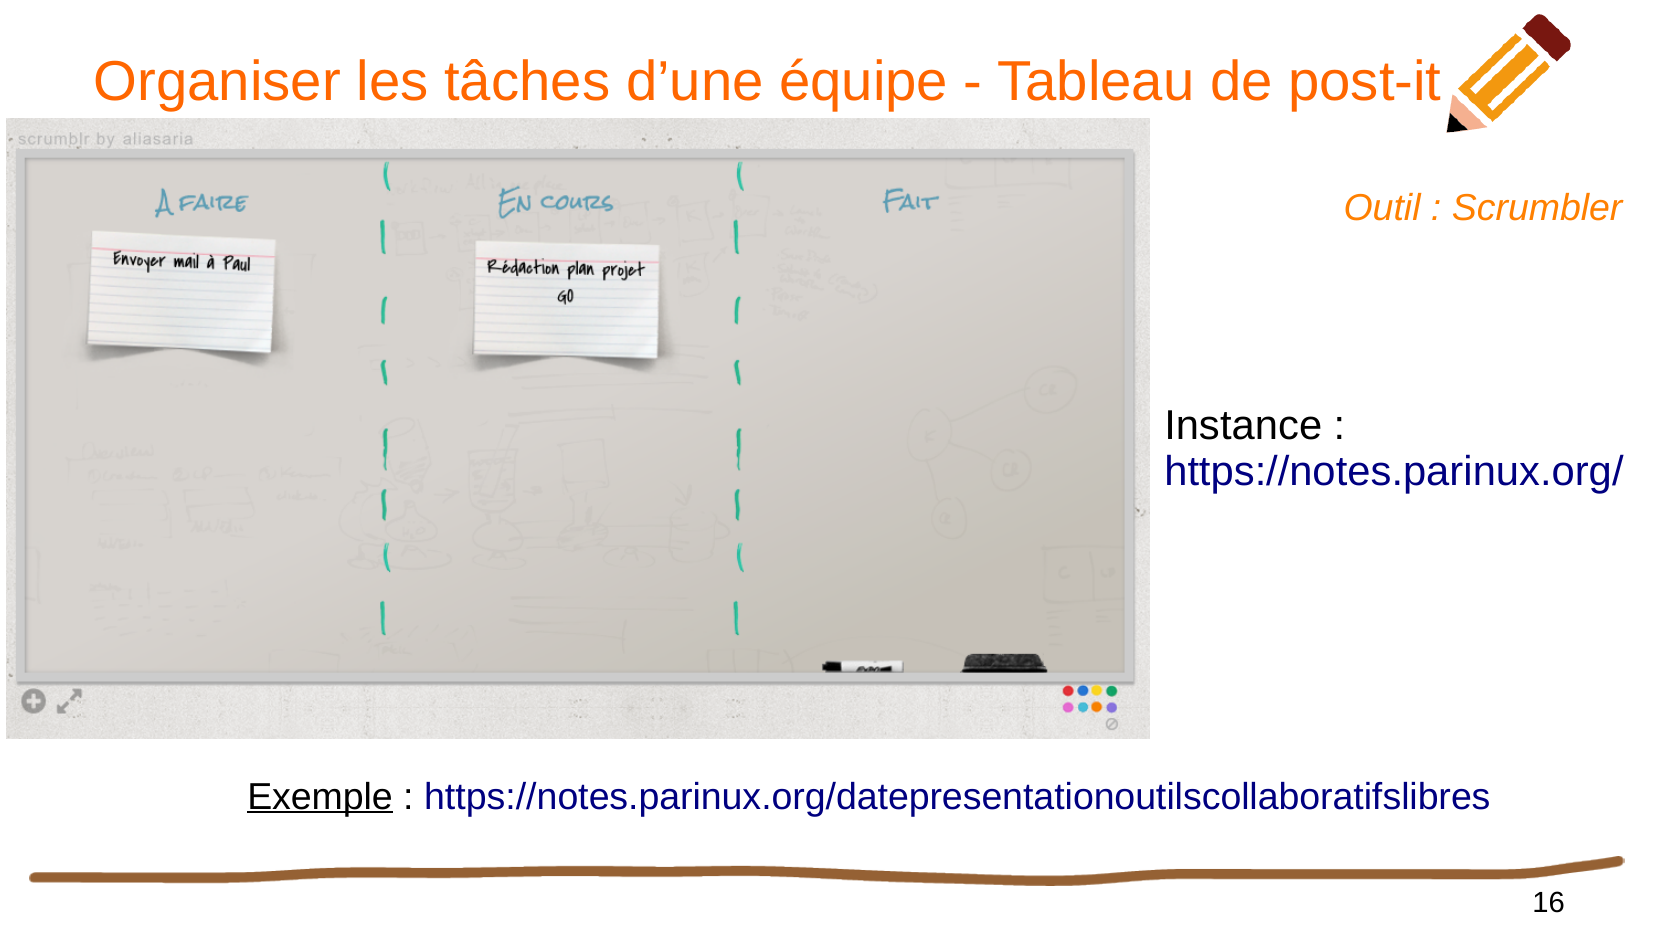

# Organiser les tâches d’une équipe - Tableau de post-it
Outil : Scrumbler
Instance :
https://notes.parinux.org/
Exemple : https://notes.parinux.org/datepresentationoutilscollaboratifslibres
16